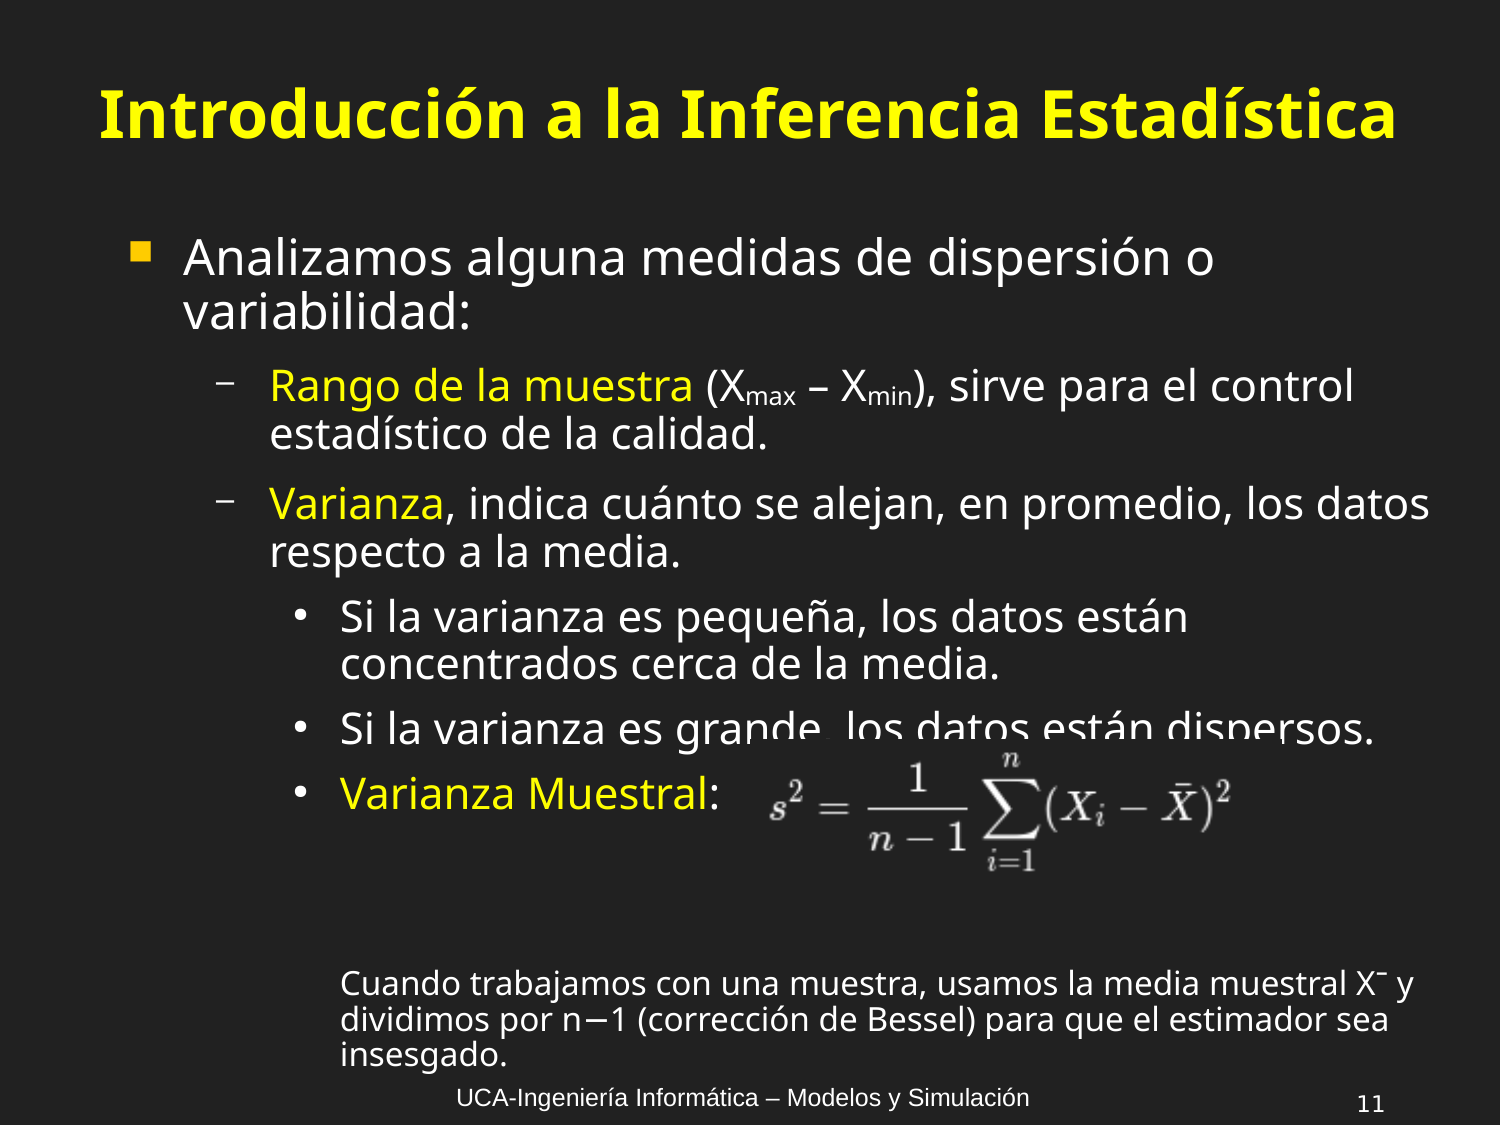

# Introducción a la Inferencia Estadística
Analizamos alguna medidas de dispersión o variabilidad:
Rango de la muestra (Xmax – Xmin), sirve para el control estadístico de la calidad.
Varianza, indica cuánto se alejan, en promedio, los datos respecto a la media.
Si la varianza es pequeña, los datos están concentrados cerca de la media.
Si la varianza es grande, los datos están dispersos.
Varianza Muestral:
Cuando trabajamos con una muestra, usamos la media muestral Xˉ y dividimos por n−1 (corrección de Bessel) para que el estimador sea insesgado.